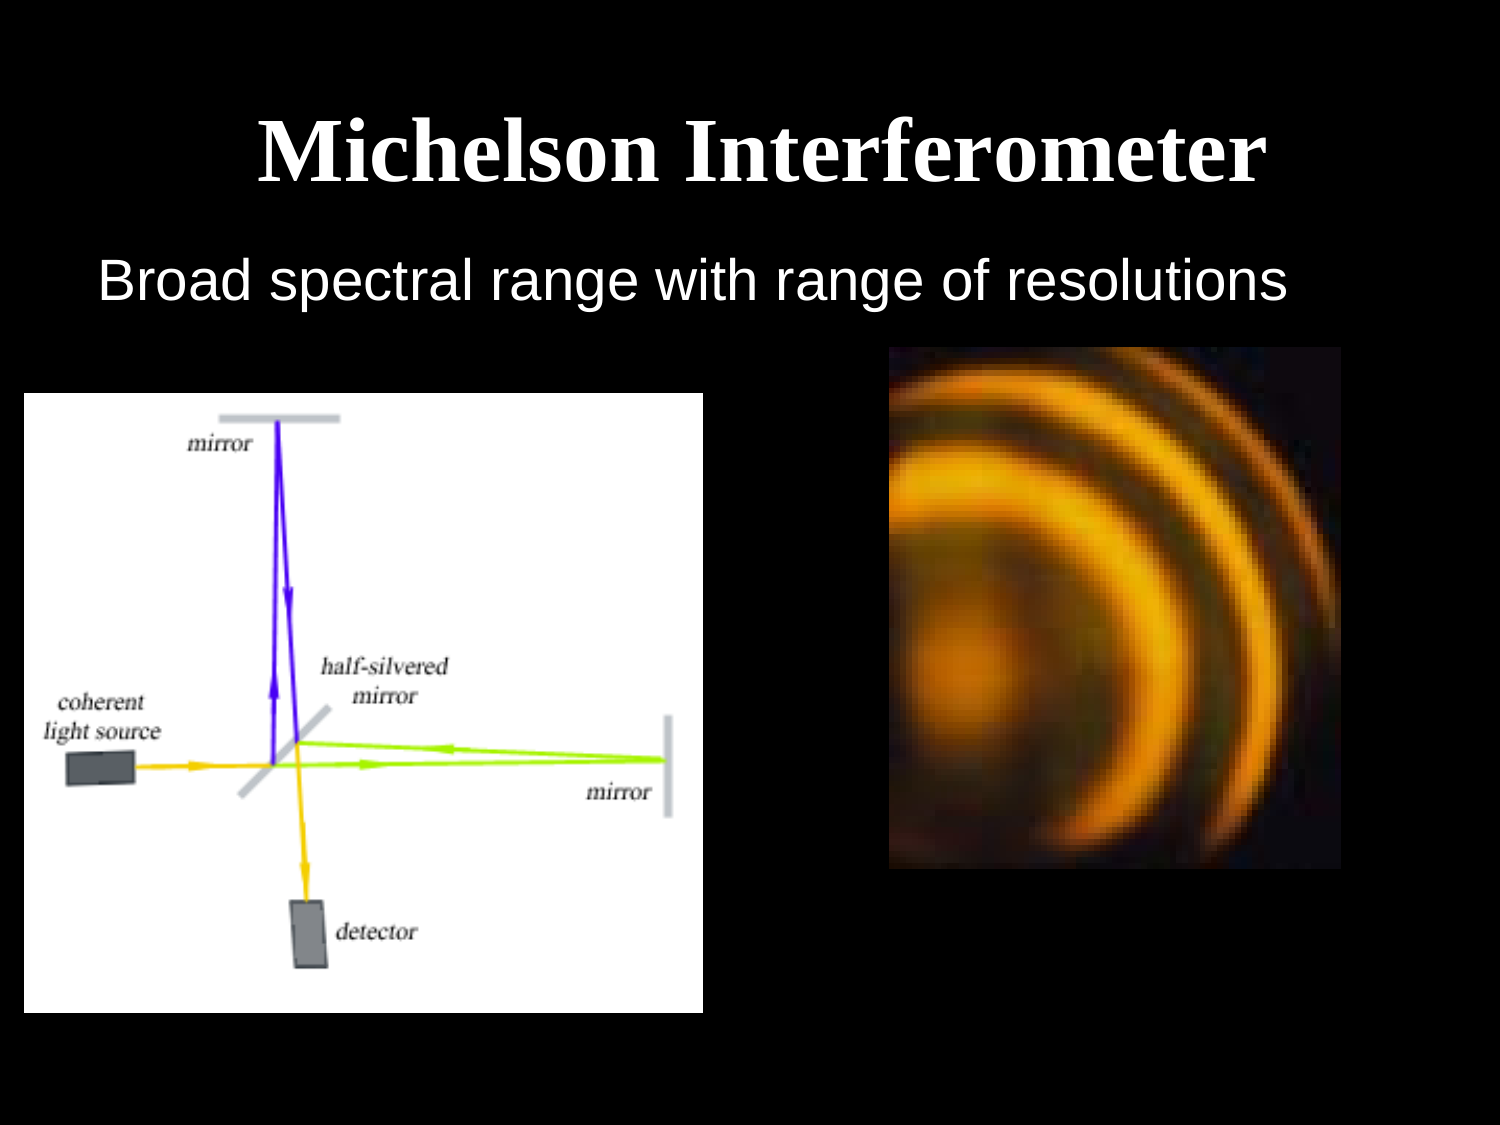

# Michelson Interferometer
Broad spectral range with range of resolutions